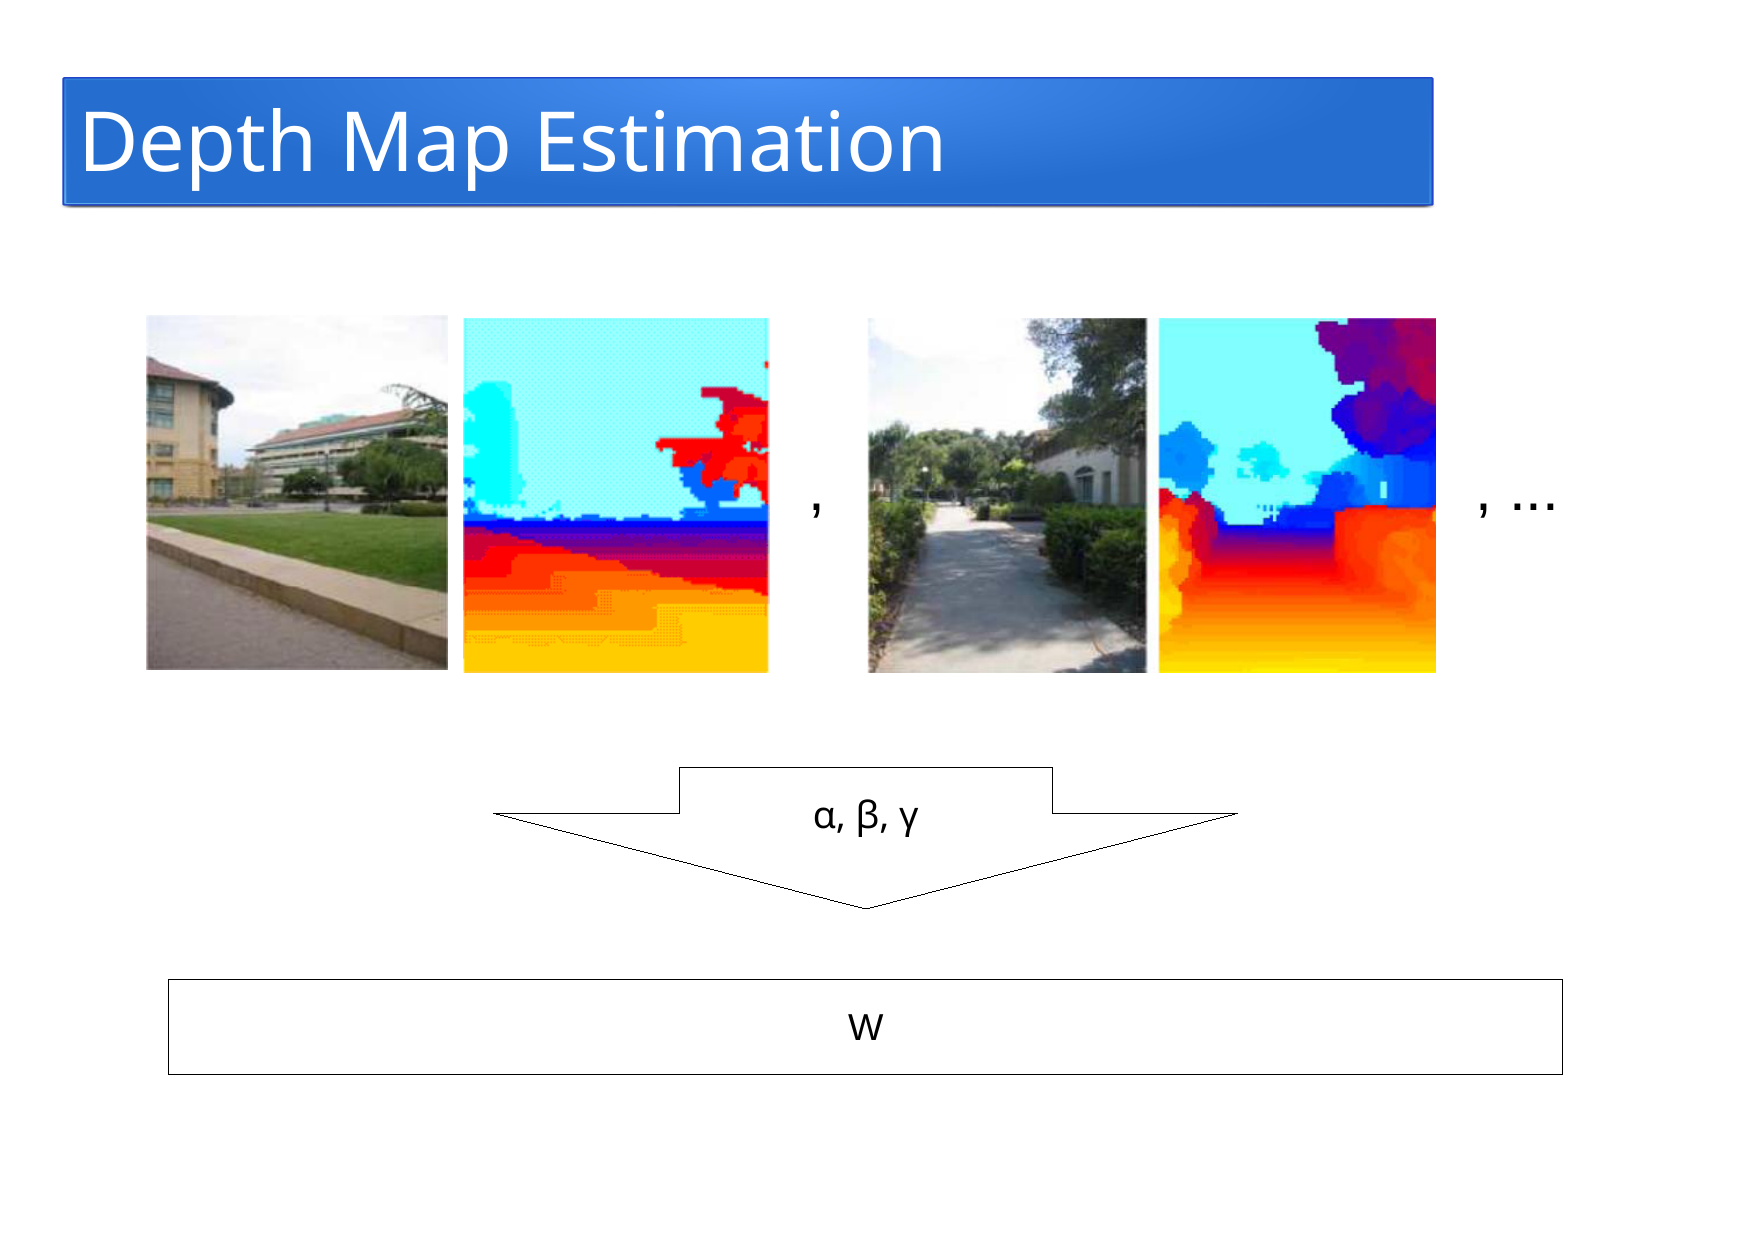

# Depth Map Estimation
,
, ...
α, β, γ
W